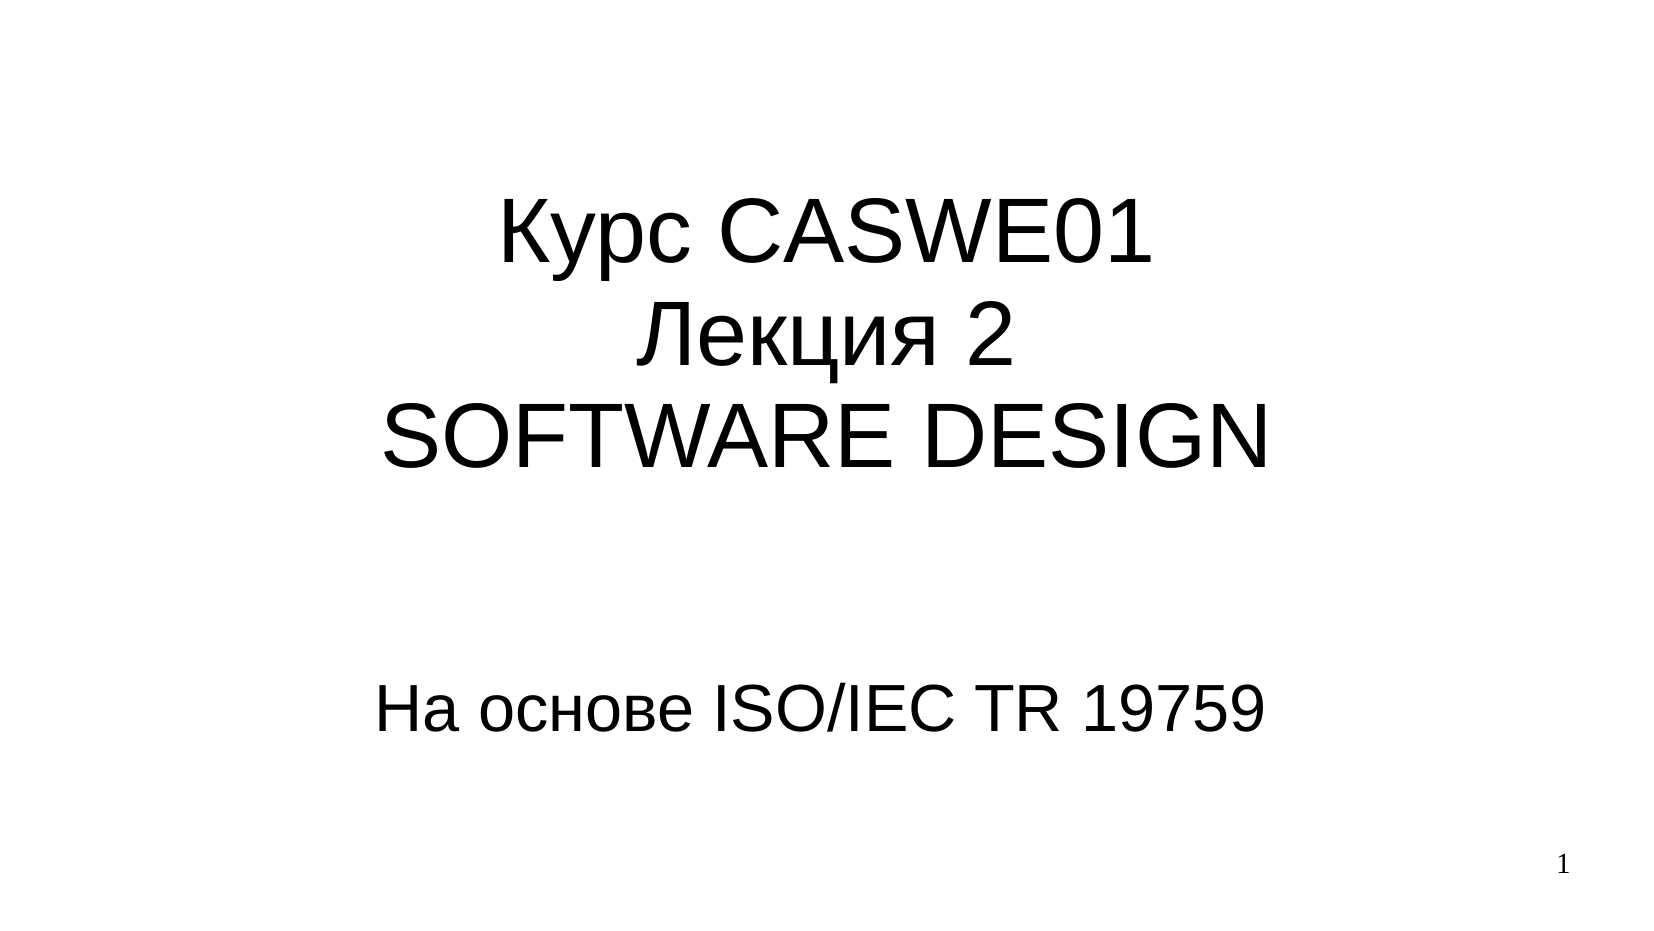

# Курс CASWE01 Лекция 2 SOFTWARE DESIGN
На основе ISO/IEC TR 19759
1